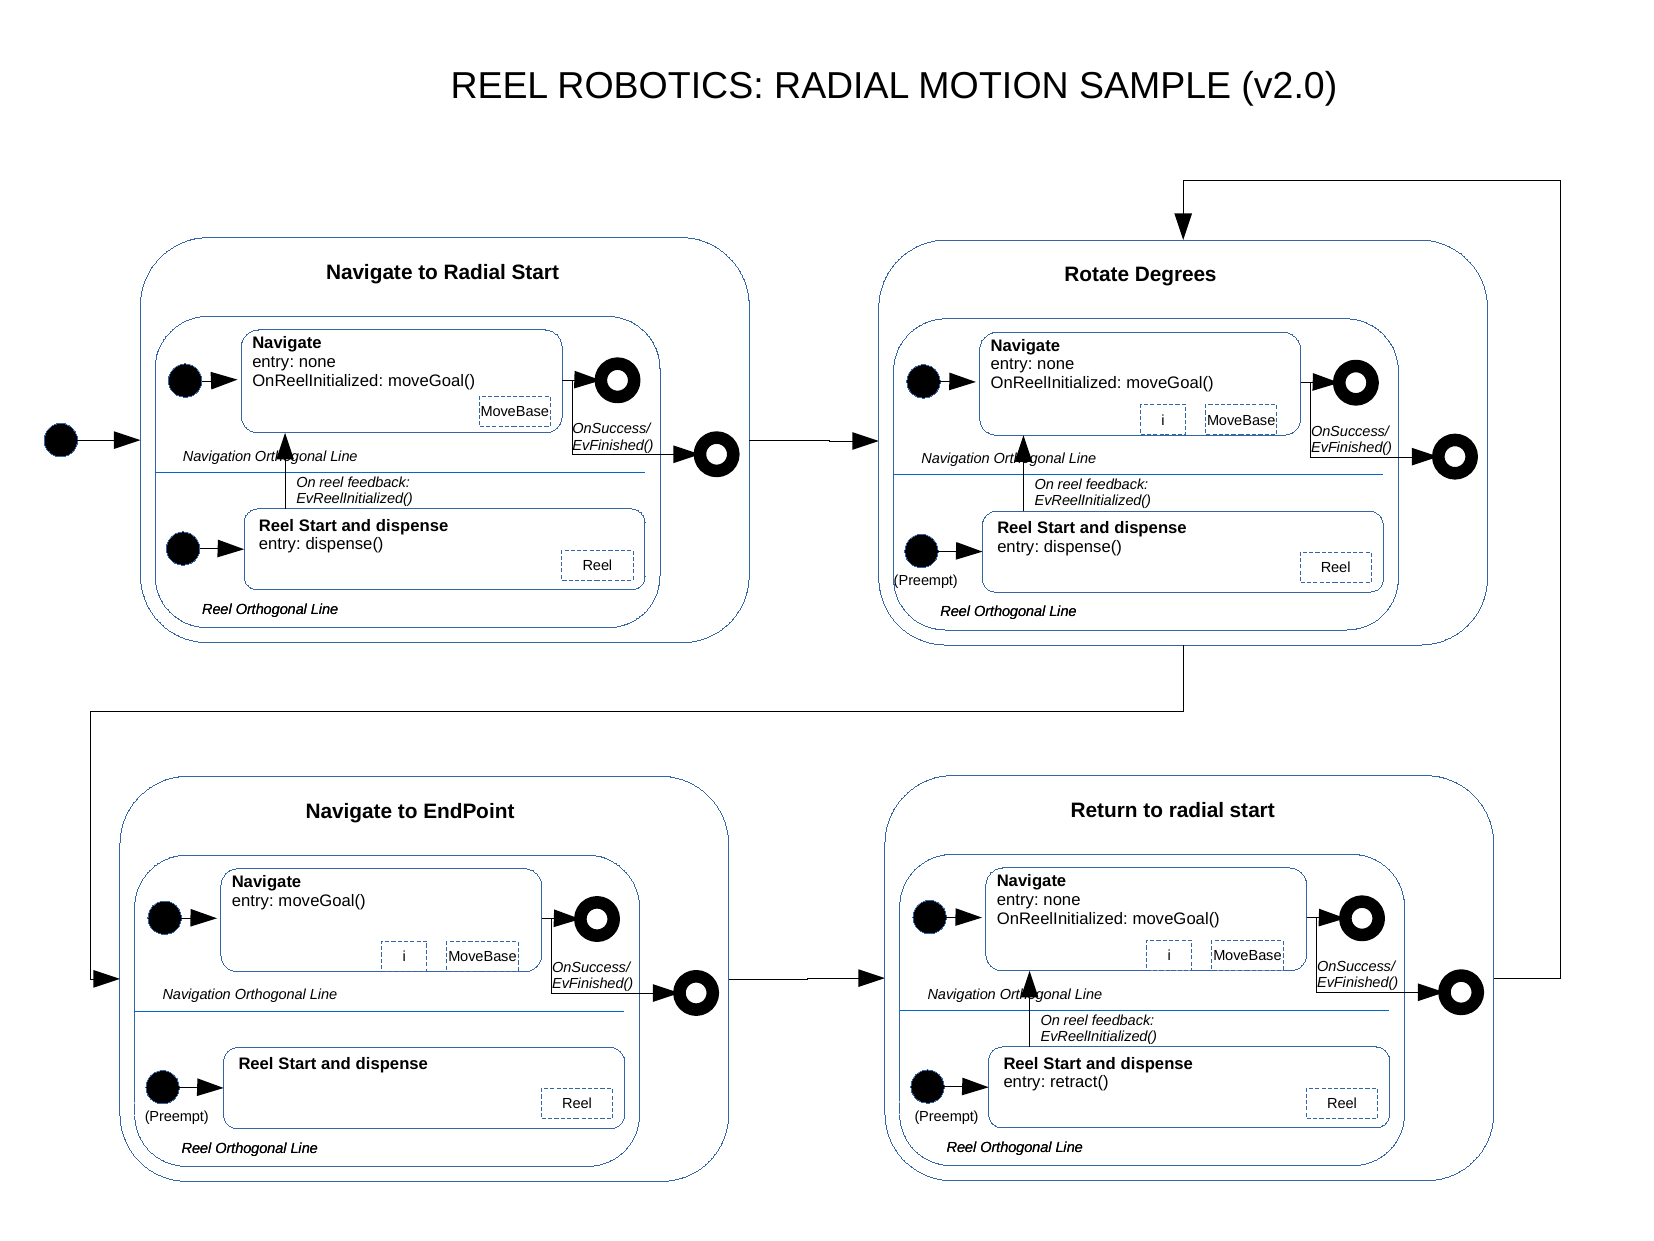

REEL ROBOTICS: RADIAL MOTION SAMPLE (v2.0)
Navigate to Radial Start
Rotate Degrees
Navigation Orthogonal Line
Reel Orthogonal Line
Reel Orthogonal Line
Navigation Orthogonal Line
Reel Orthogonal Line
Reel Orthogonal Line
Navigate
entry: none
OnReelInitialized: moveGoal()
Navigate
entry: none
OnReelInitialized: moveGoal()
MoveBase
i
MoveBase
OnSuccess/
EvFinished()
OnSuccess/
EvFinished()
On reel feedback:
EvReelInitialized()
On reel feedback:
EvReelInitialized()
Reel Start and dispense
entry: dispense()
Reel Start and dispense
entry: dispense()
(Preempt)
Reel
Reel
Return to radial start
Navigate to EndPoint
Navigation Orthogonal Line
Reel Orthogonal Line
Reel Orthogonal Line
Navigation Orthogonal Line
Reel Orthogonal Line
Reel Orthogonal Line
Navigate
entry: none
OnReelInitialized: moveGoal()
Navigate
entry: moveGoal()
i
MoveBase
i
MoveBase
OnSuccess/
EvFinished()
OnSuccess/
EvFinished()
On reel feedback:
EvReelInitialized()
Reel Start and dispense
entry: retract()
Reel Start and dispense
(Preempt)
(Preempt)
(Preempt)
(Preempt)
Reel
Reel